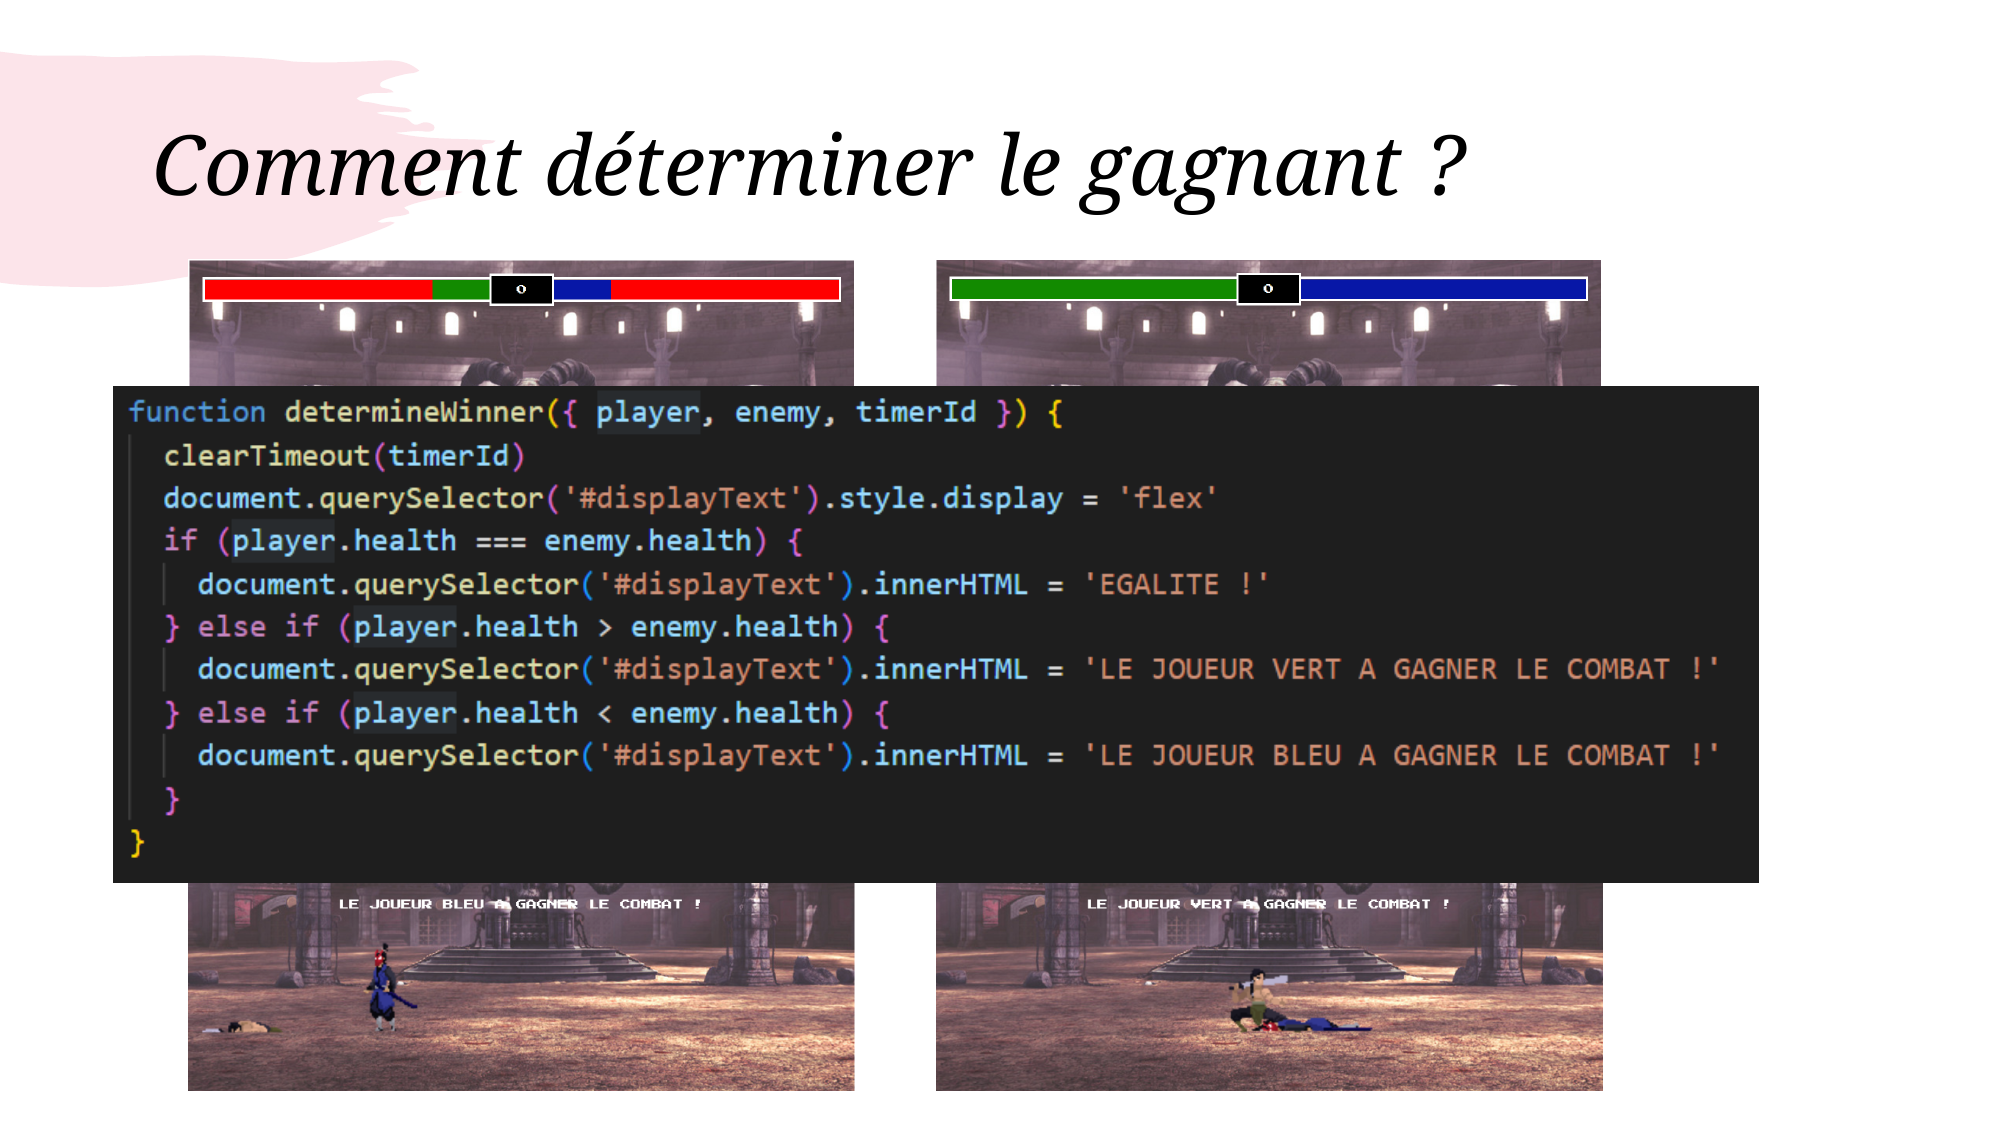

# Comment déterminer le gagnant ?
Egalité avec la même barre de vie
Le joueur bleu gagne
Le joueur vert gagne